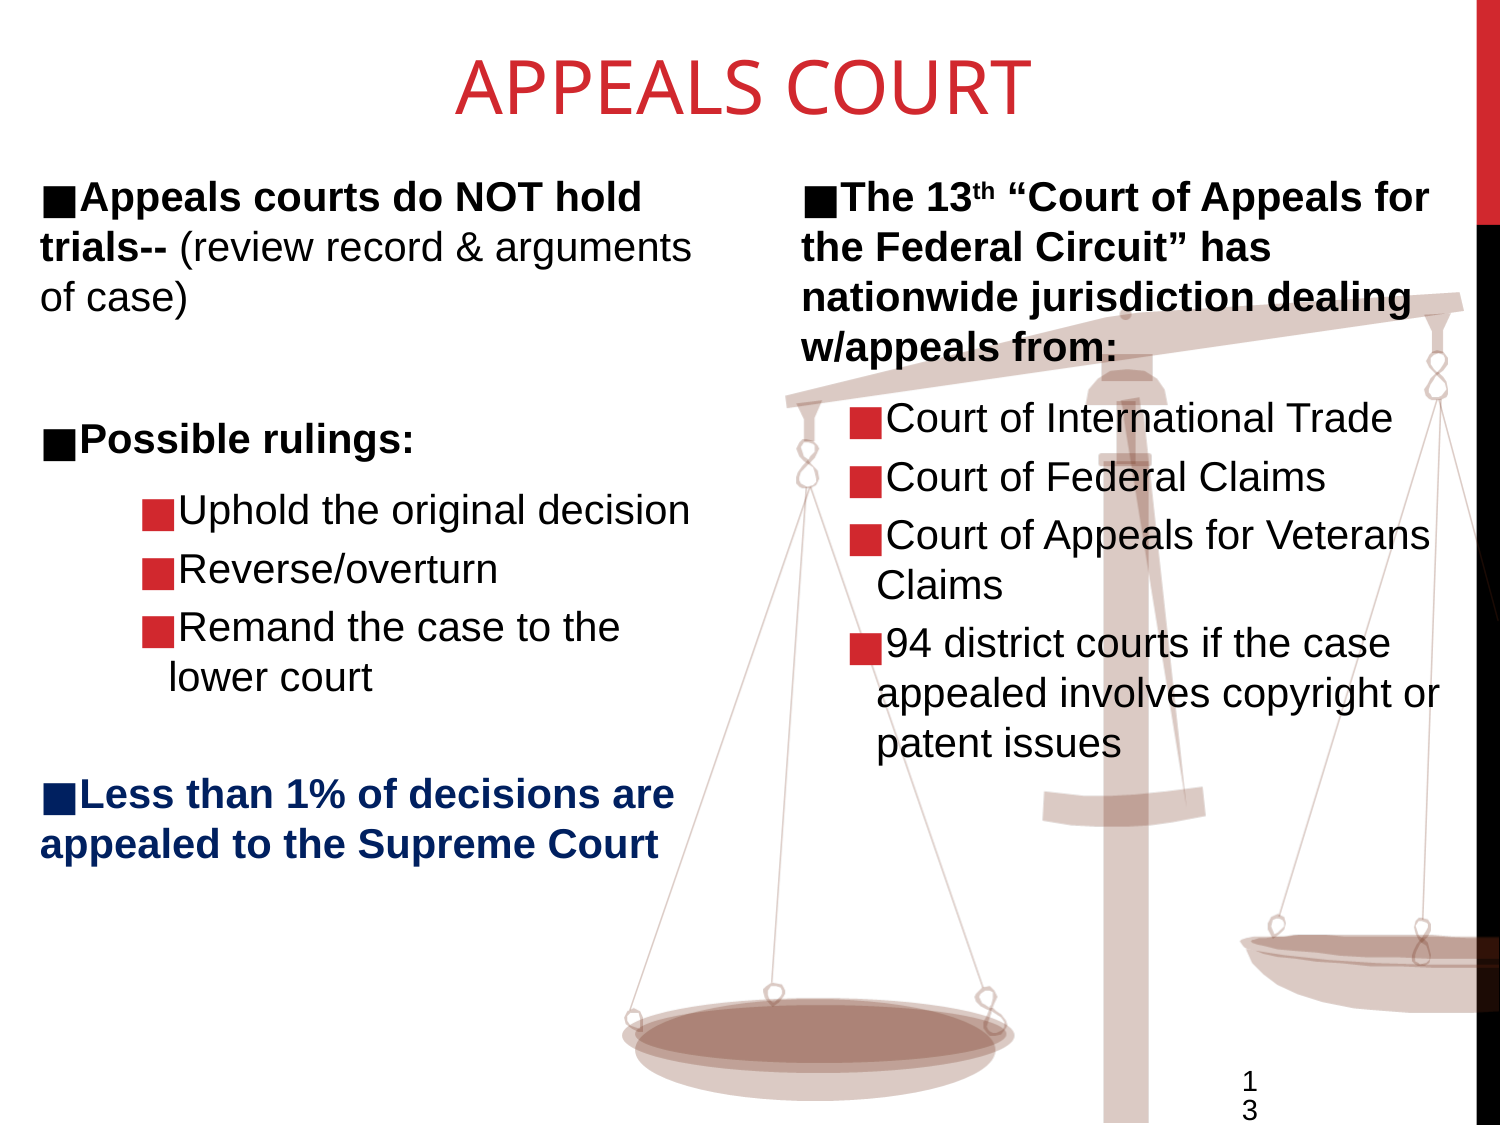

# APPEALS COURT
Appeals courts do NOT hold trials-- (review record & arguments of case)
Possible rulings:
Uphold the original decision
Reverse/overturn
Remand the case to the lower court
Less than 1% of decisions are appealed to the Supreme Court
The 13th “Court of Appeals for the Federal Circuit” has nationwide jurisdiction dealing w/appeals from:
Court of International Trade
Court of Federal Claims
Court of Appeals for Veterans Claims
94 district courts if the case appealed involves copyright or patent issues